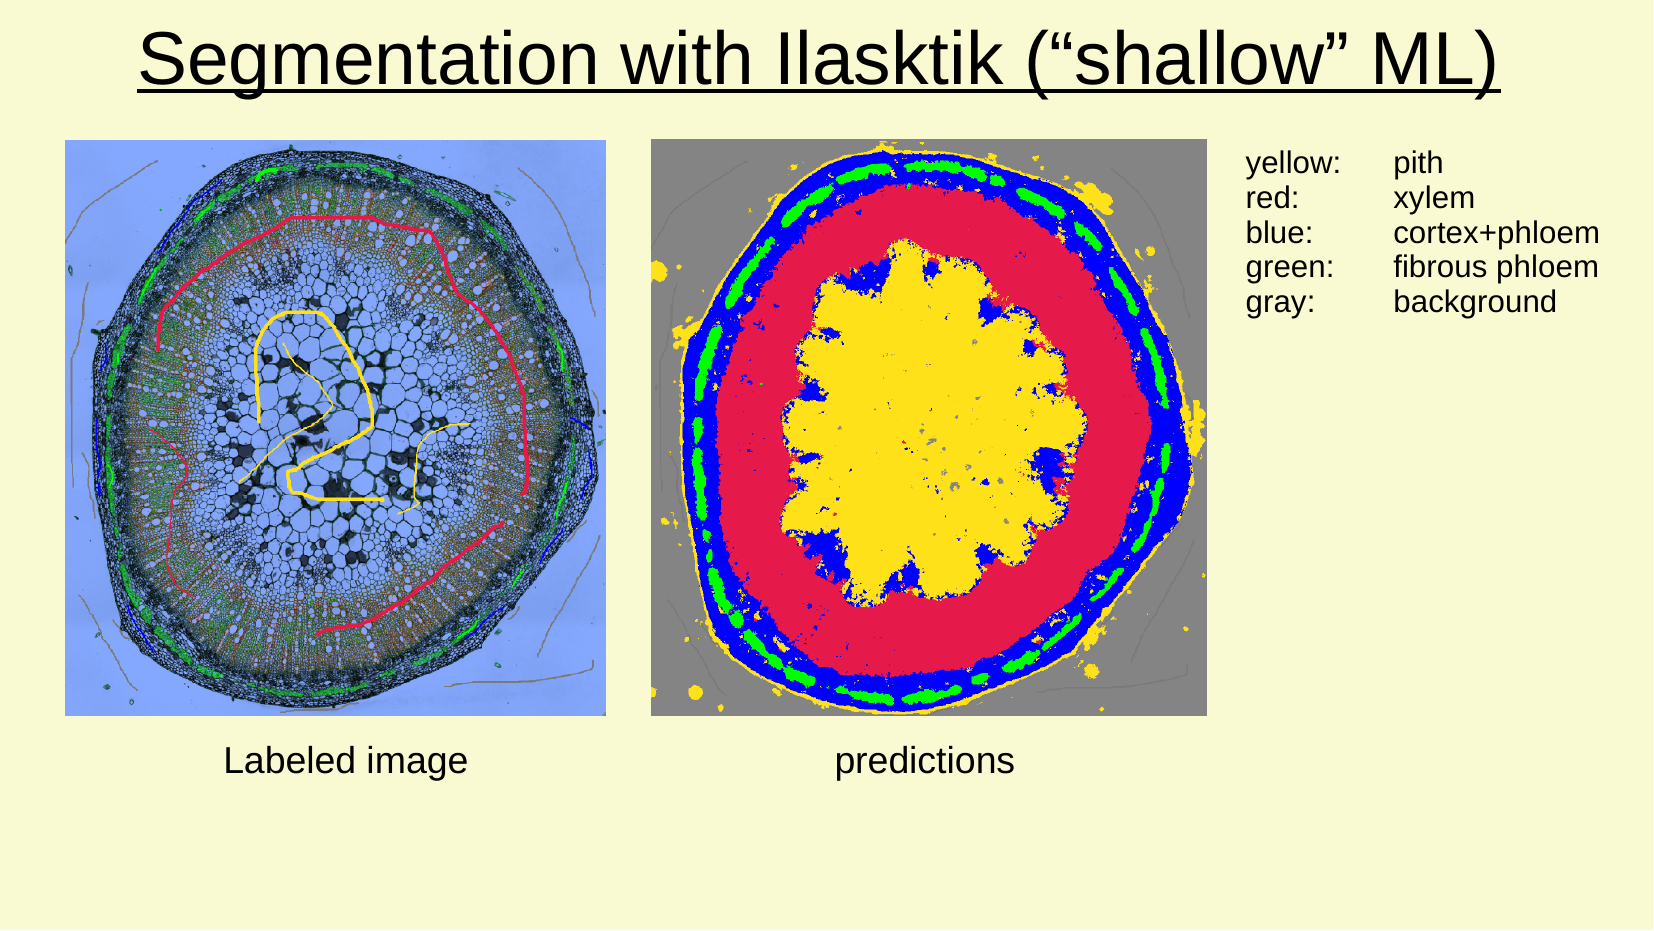

# Segmentation with Ilasktik (“shallow” ML)
yellow:	pith
red:		xylem
blue:		cortex+phloem
green:	fibrous phloem
gray:		background
Labeled image predictions